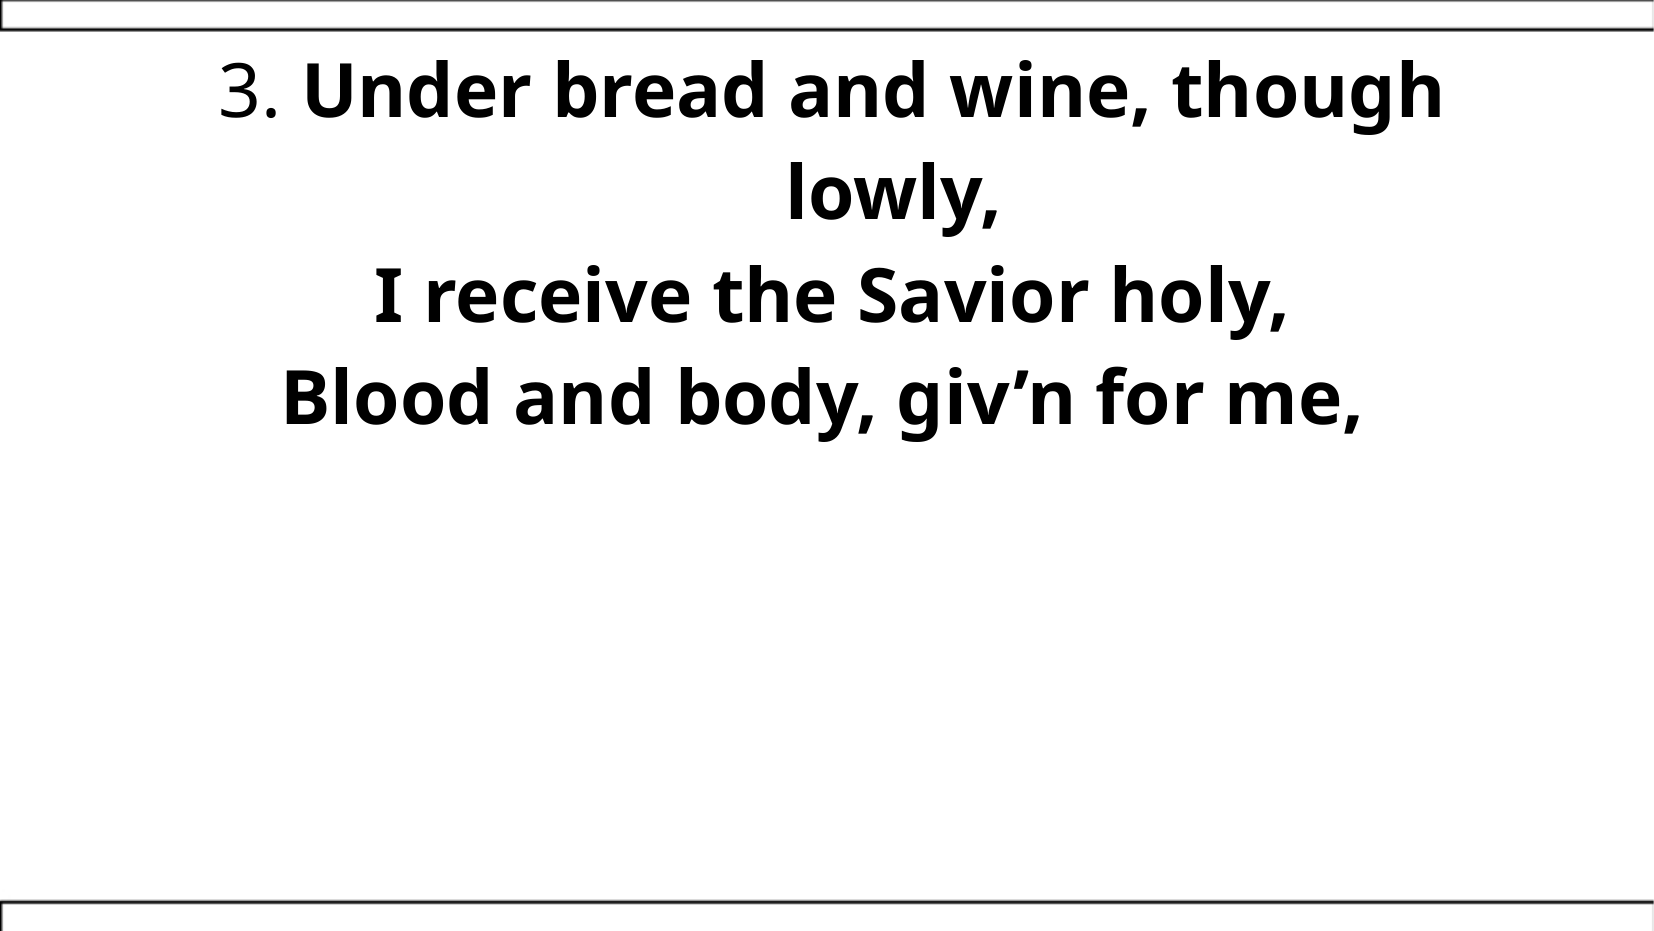

3. Under bread and wine, though lowly,
I receive the Savior holy,
Blood and body, giv’n for me,